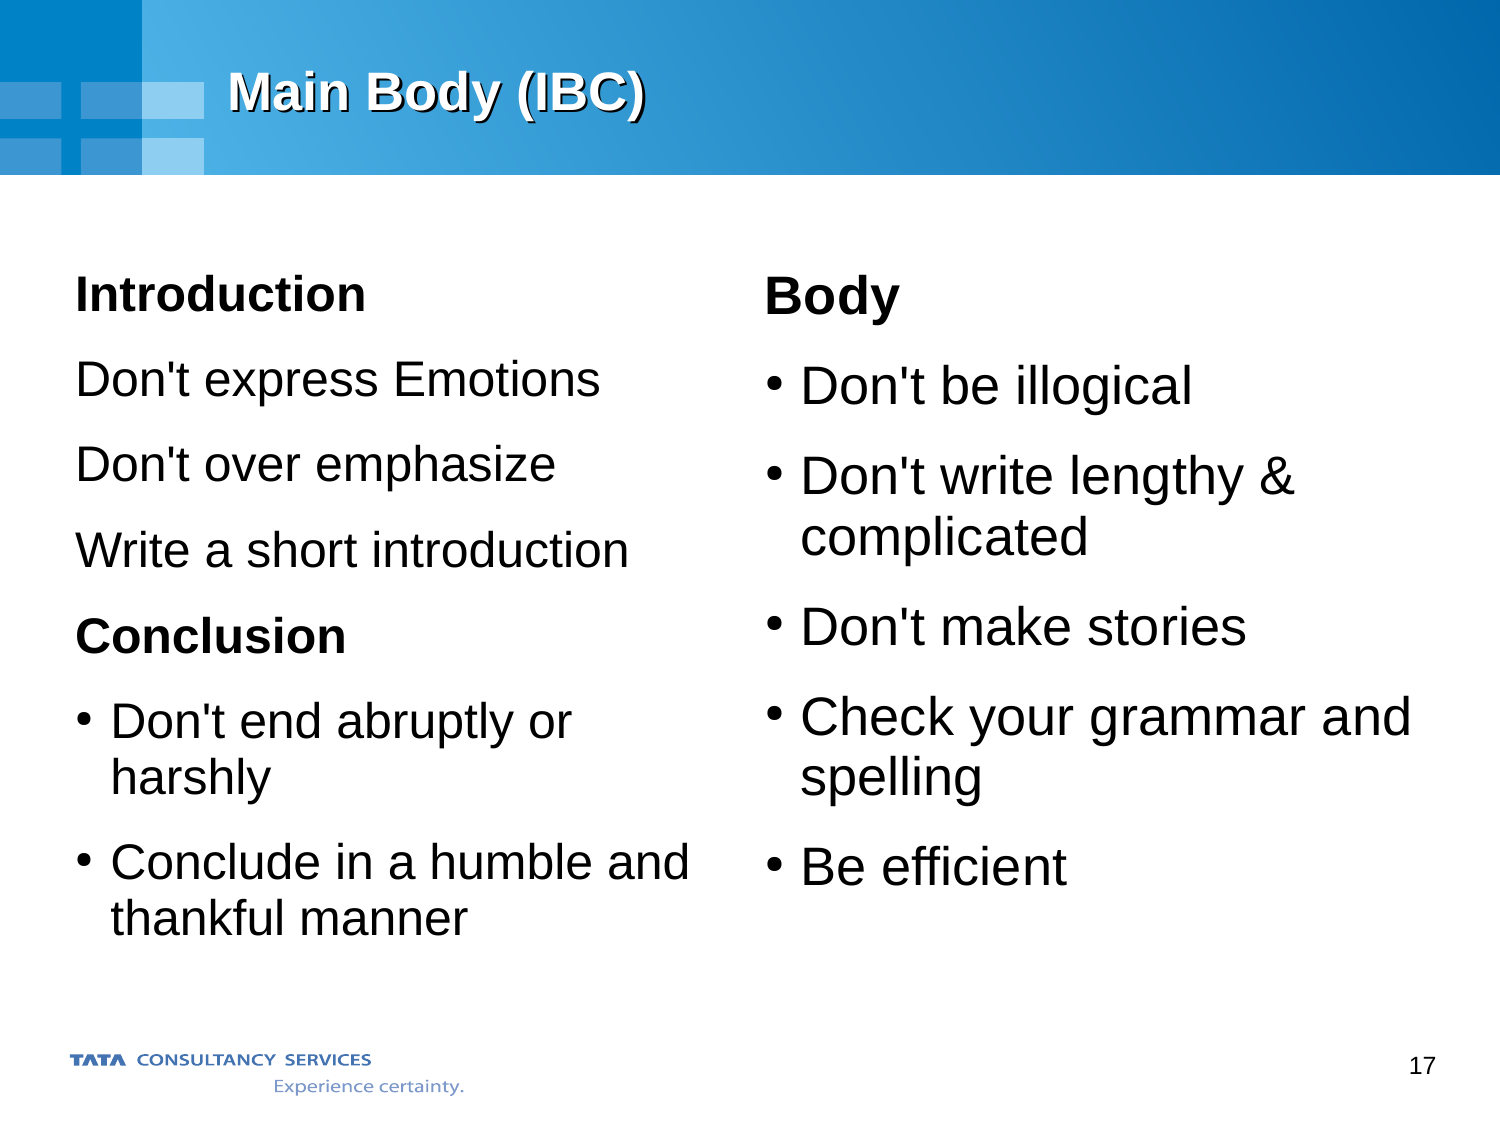

# Main Body (IBC)
Introduction
Don't express Emotions
Don't over emphasize
Write a short introduction
Body
Don't be illogical
Don't write lengthy & complicated
Don't make stories
Check your grammar and spelling
Be efficient
Conclusion
Don't end abruptly or harshly
Conclude in a humble and thankful manner